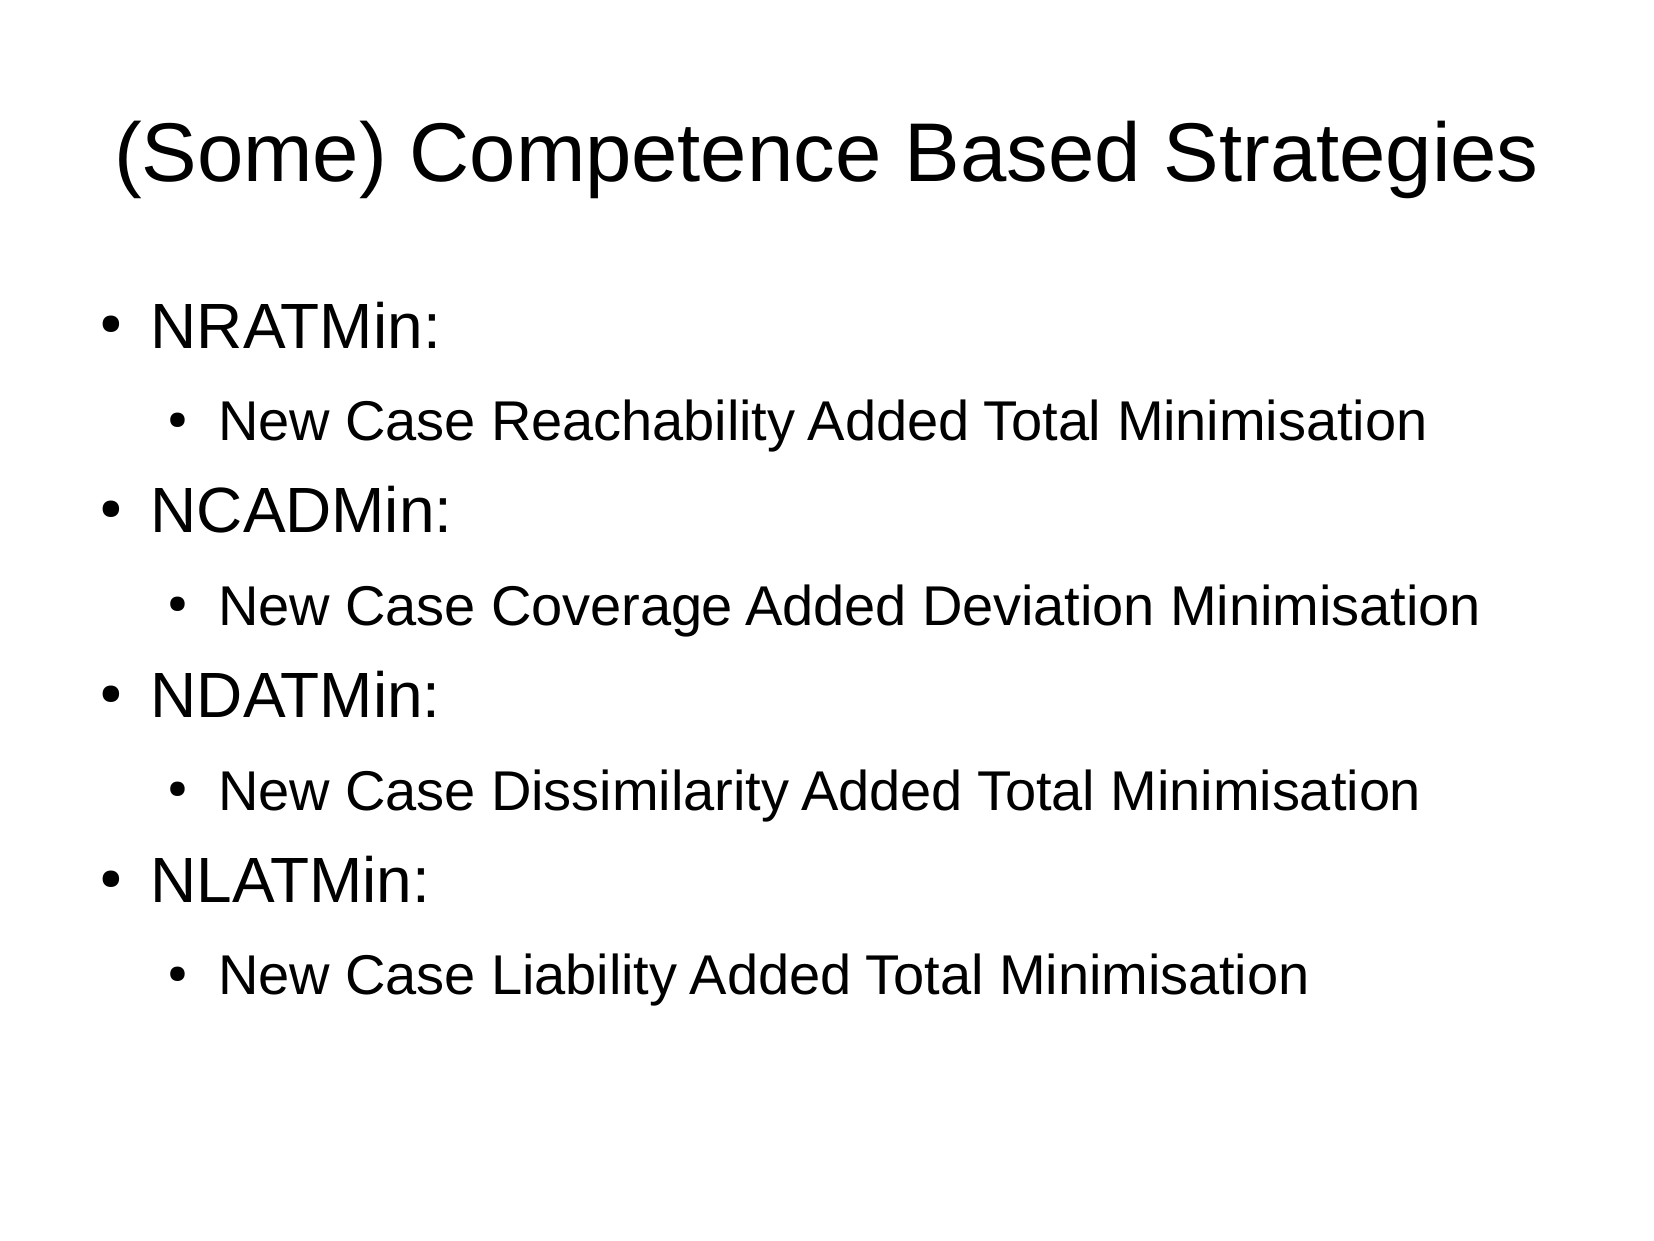

# (Some) Competence Based Strategies
NRATMin:
New Case Reachability Added Total Minimisation
NCADMin:
New Case Coverage Added Deviation Minimisation
NDATMin:
New Case Dissimilarity Added Total Minimisation
NLATMin:
New Case Liability Added Total Minimisation